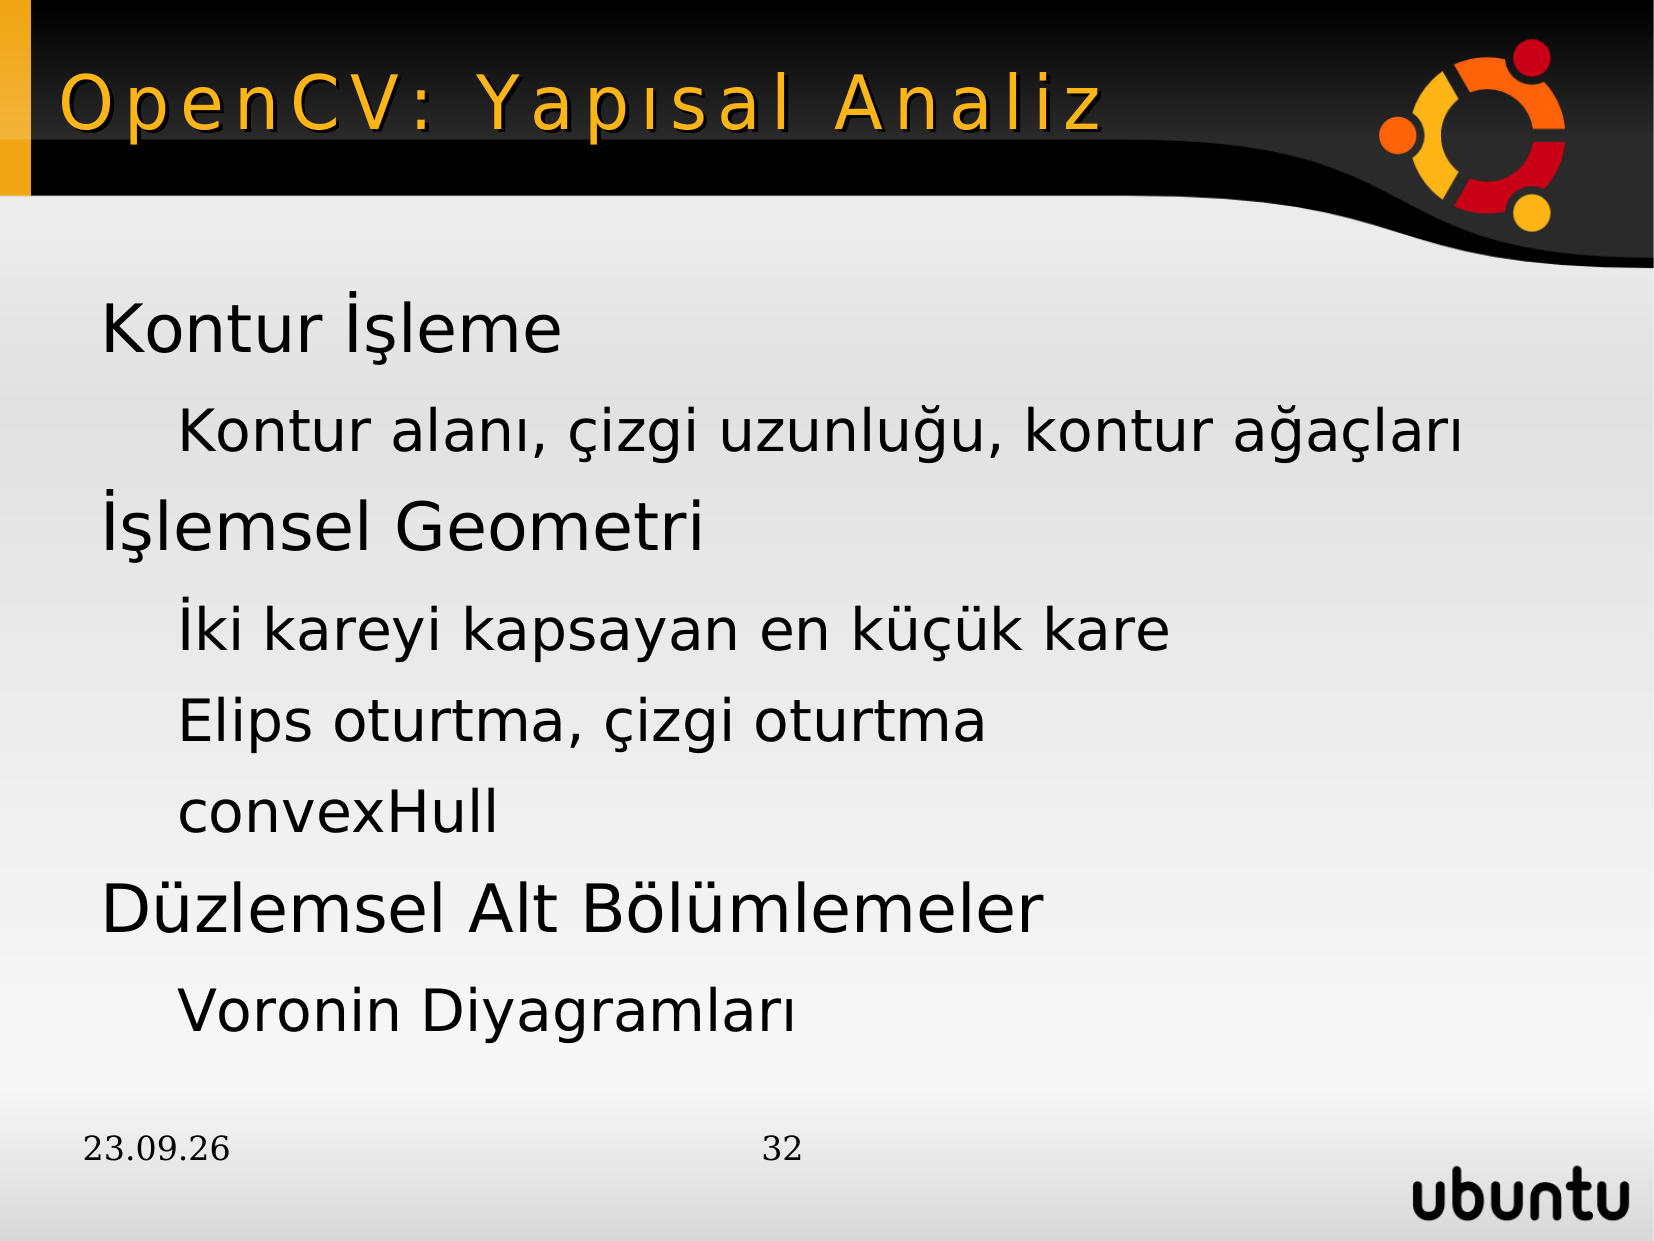

# OpenCV: Yapısal Analiz
Kontur İşleme
Kontur alanı, çizgi uzunluğu, kontur ağaçları
İşlemsel Geometri
İki kareyi kapsayan en küçük kare
Elips oturtma, çizgi oturtma
convexHull
Düzlemsel Alt Bölümlemeler
Voronin Diyagramları
32